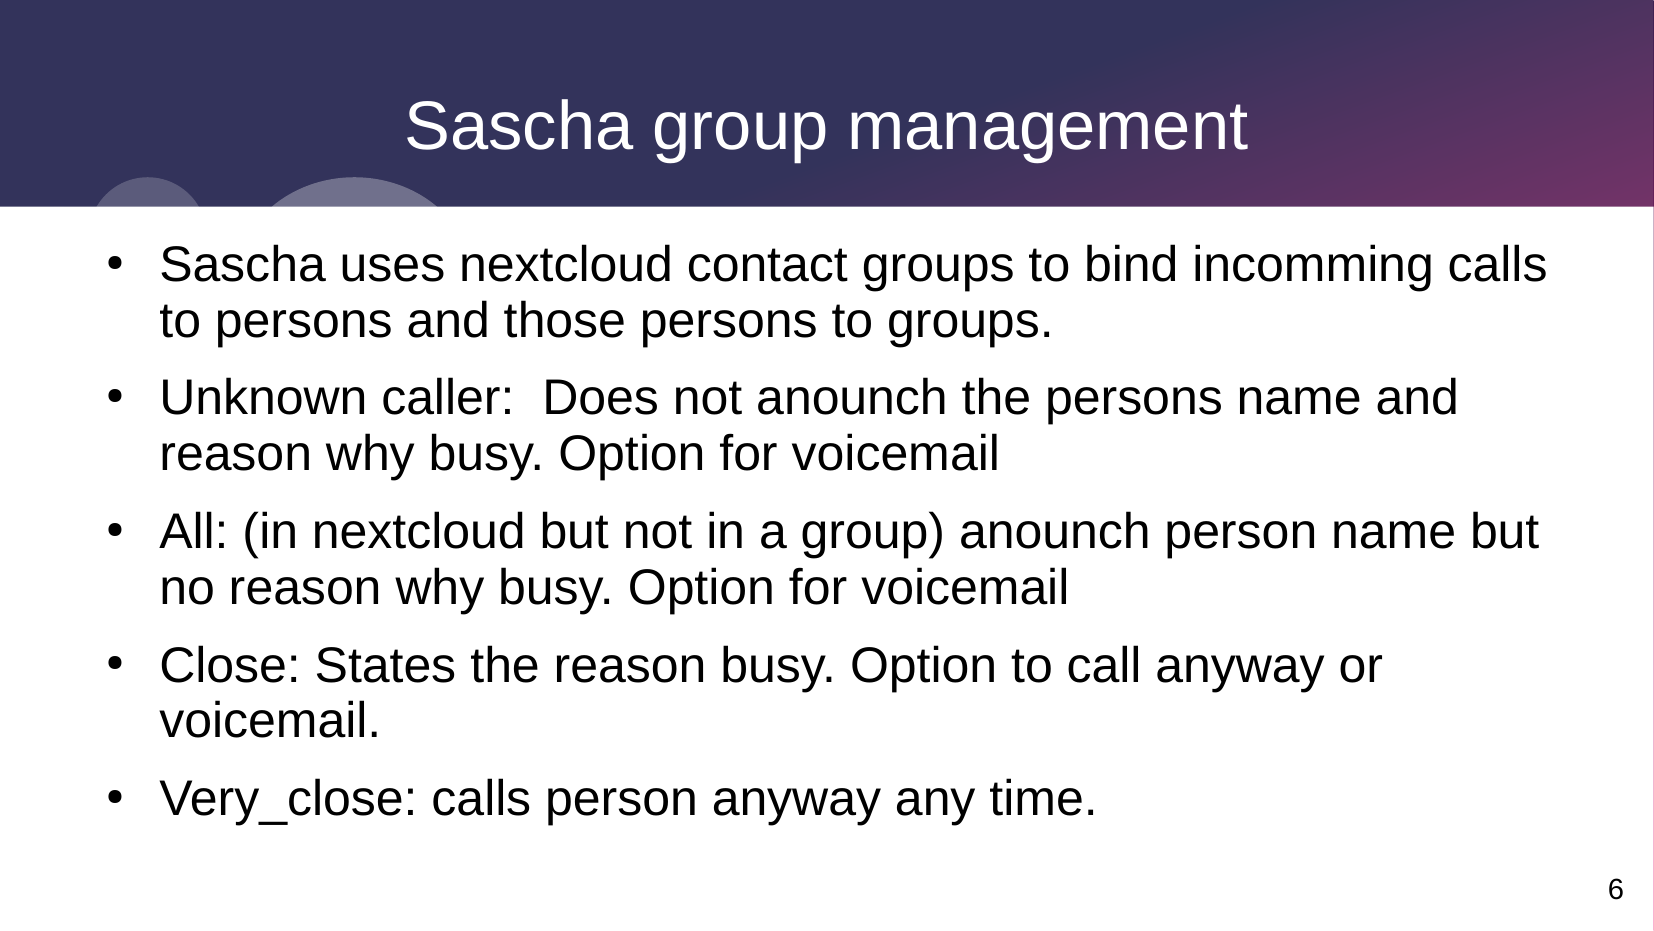

# Sascha group management
Sascha uses nextcloud contact groups to bind incomming calls to persons and those persons to groups.
Unknown caller: Does not anounch the persons name and reason why busy. Option for voicemail
All: (in nextcloud but not in a group) anounch person name but no reason why busy. Option for voicemail
Close: States the reason busy. Option to call anyway or voicemail.
Very_close: calls person anyway any time.